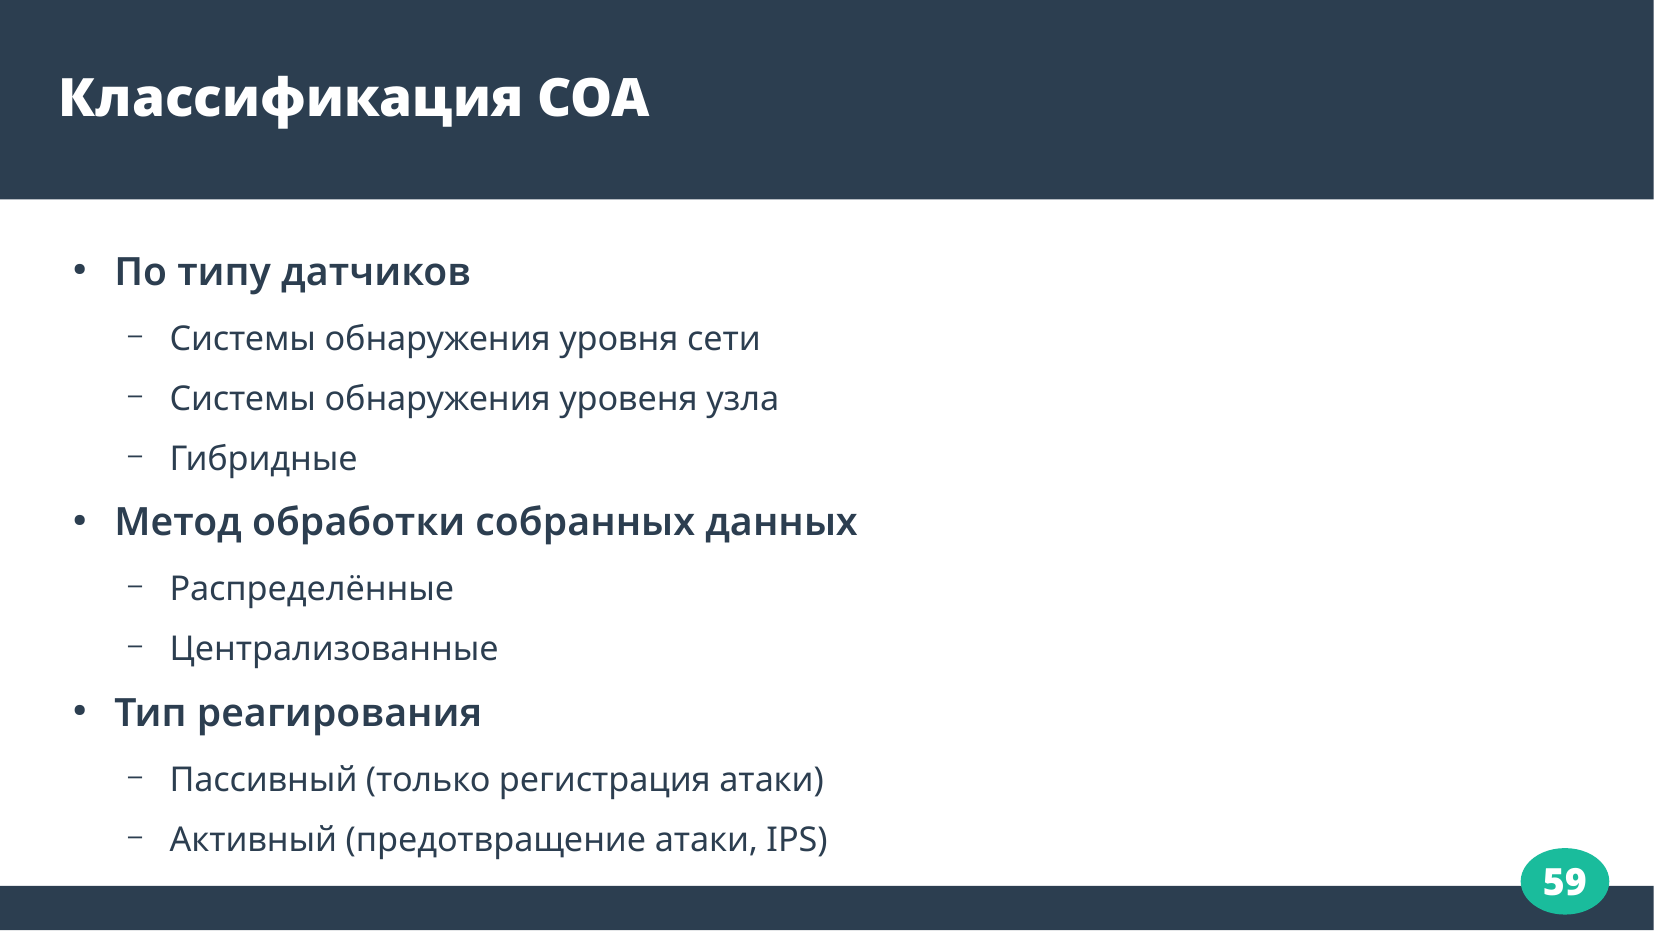

# Классификация СОА
По типу датчиков
Системы обнаружения уровня сети
Системы обнаружения уровеня узла
Гибридные
Метод обработки собранных данных
Распределённые
Централизованные
Тип реагирования
Пассивный (только регистрация атаки)
Активный (предотвращение атаки, IPS)
59